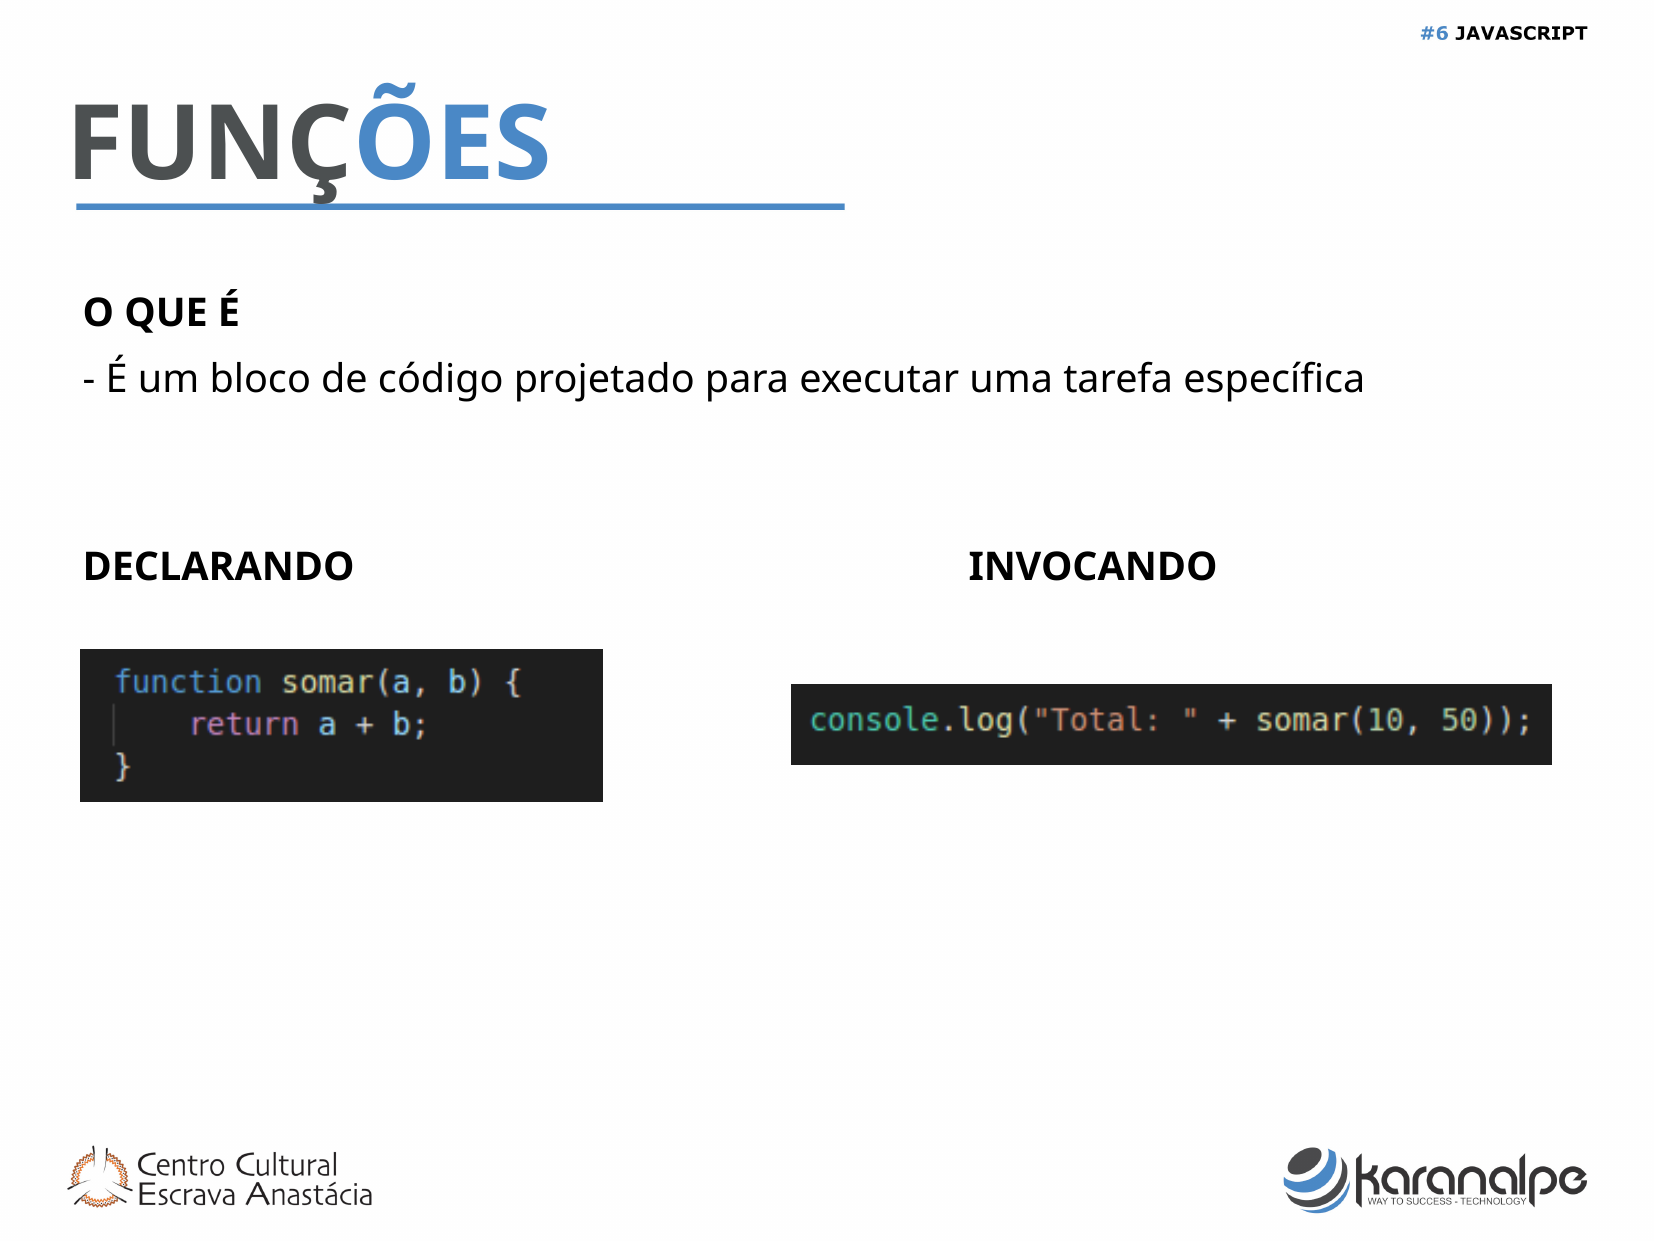

FUNÇÕES
# O QUE É
- É um bloco de código projetado para executar uma tarefa específica
DECLARANDO									INVOCANDO